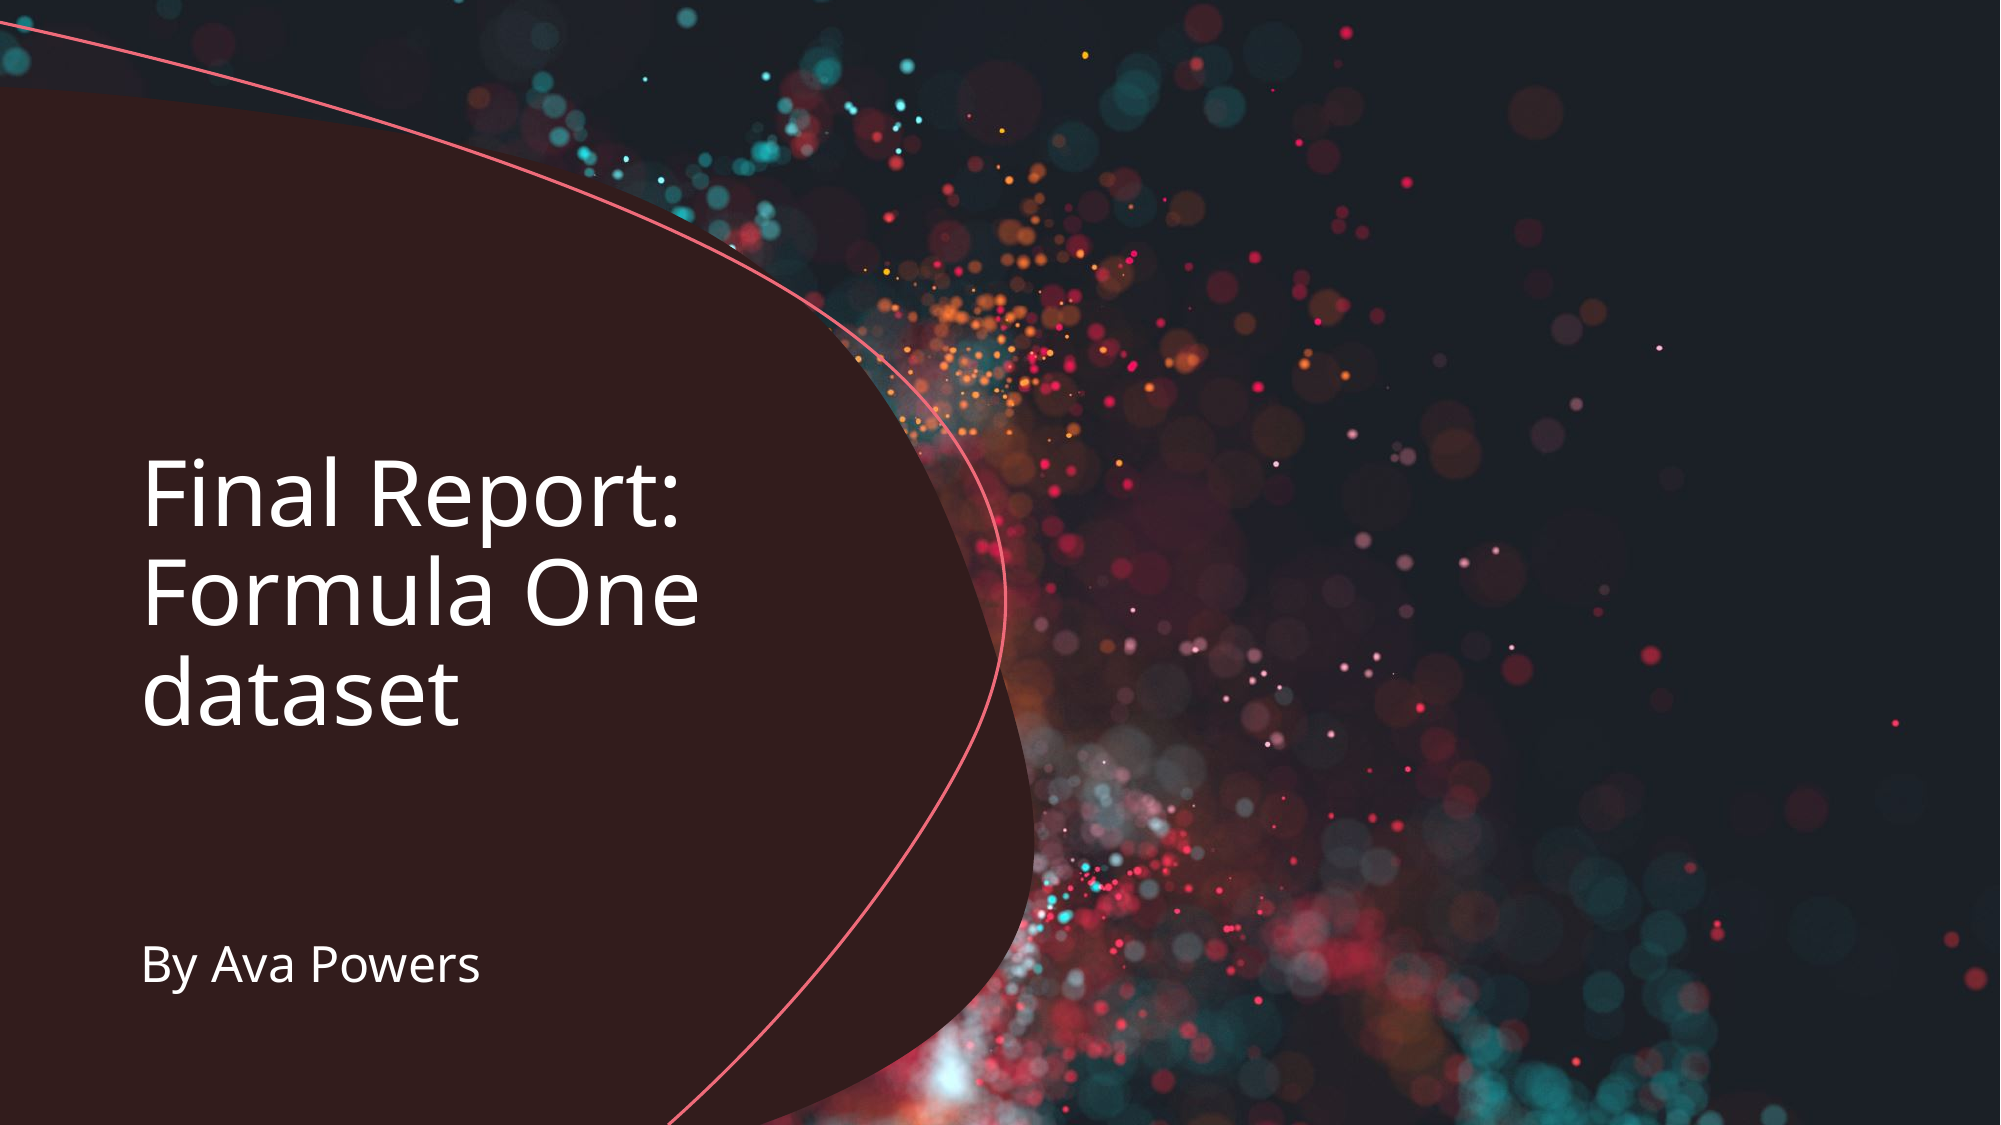

Final Report: Formula One dataset
# By Ava Powers